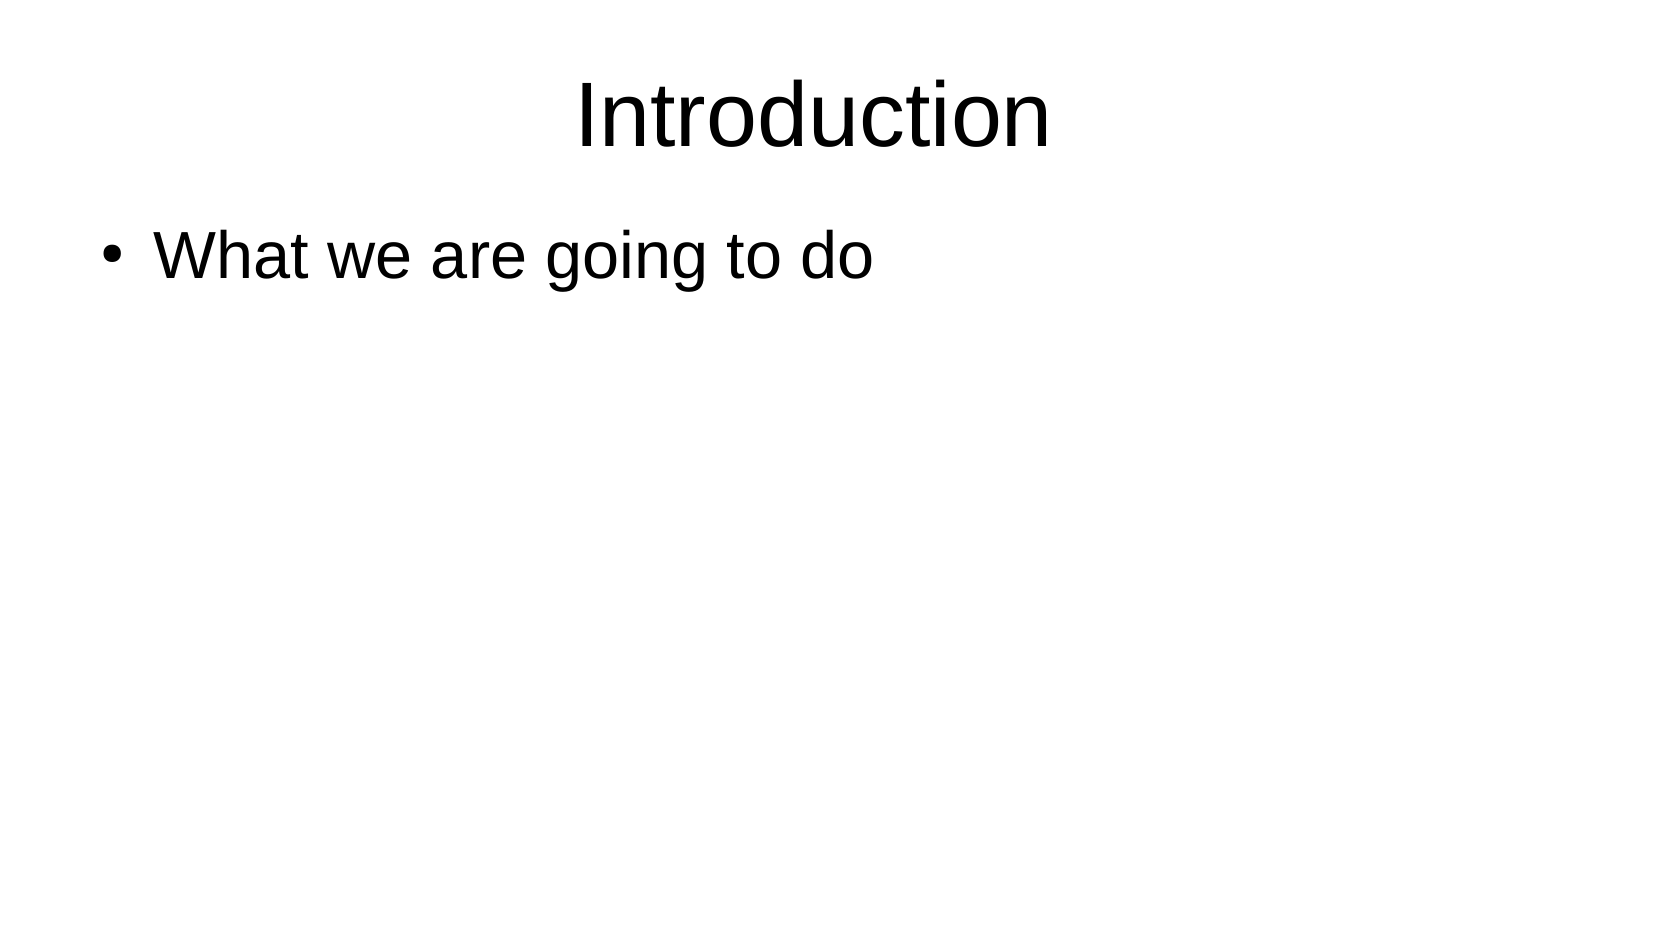

# Introduction
What we are going to do